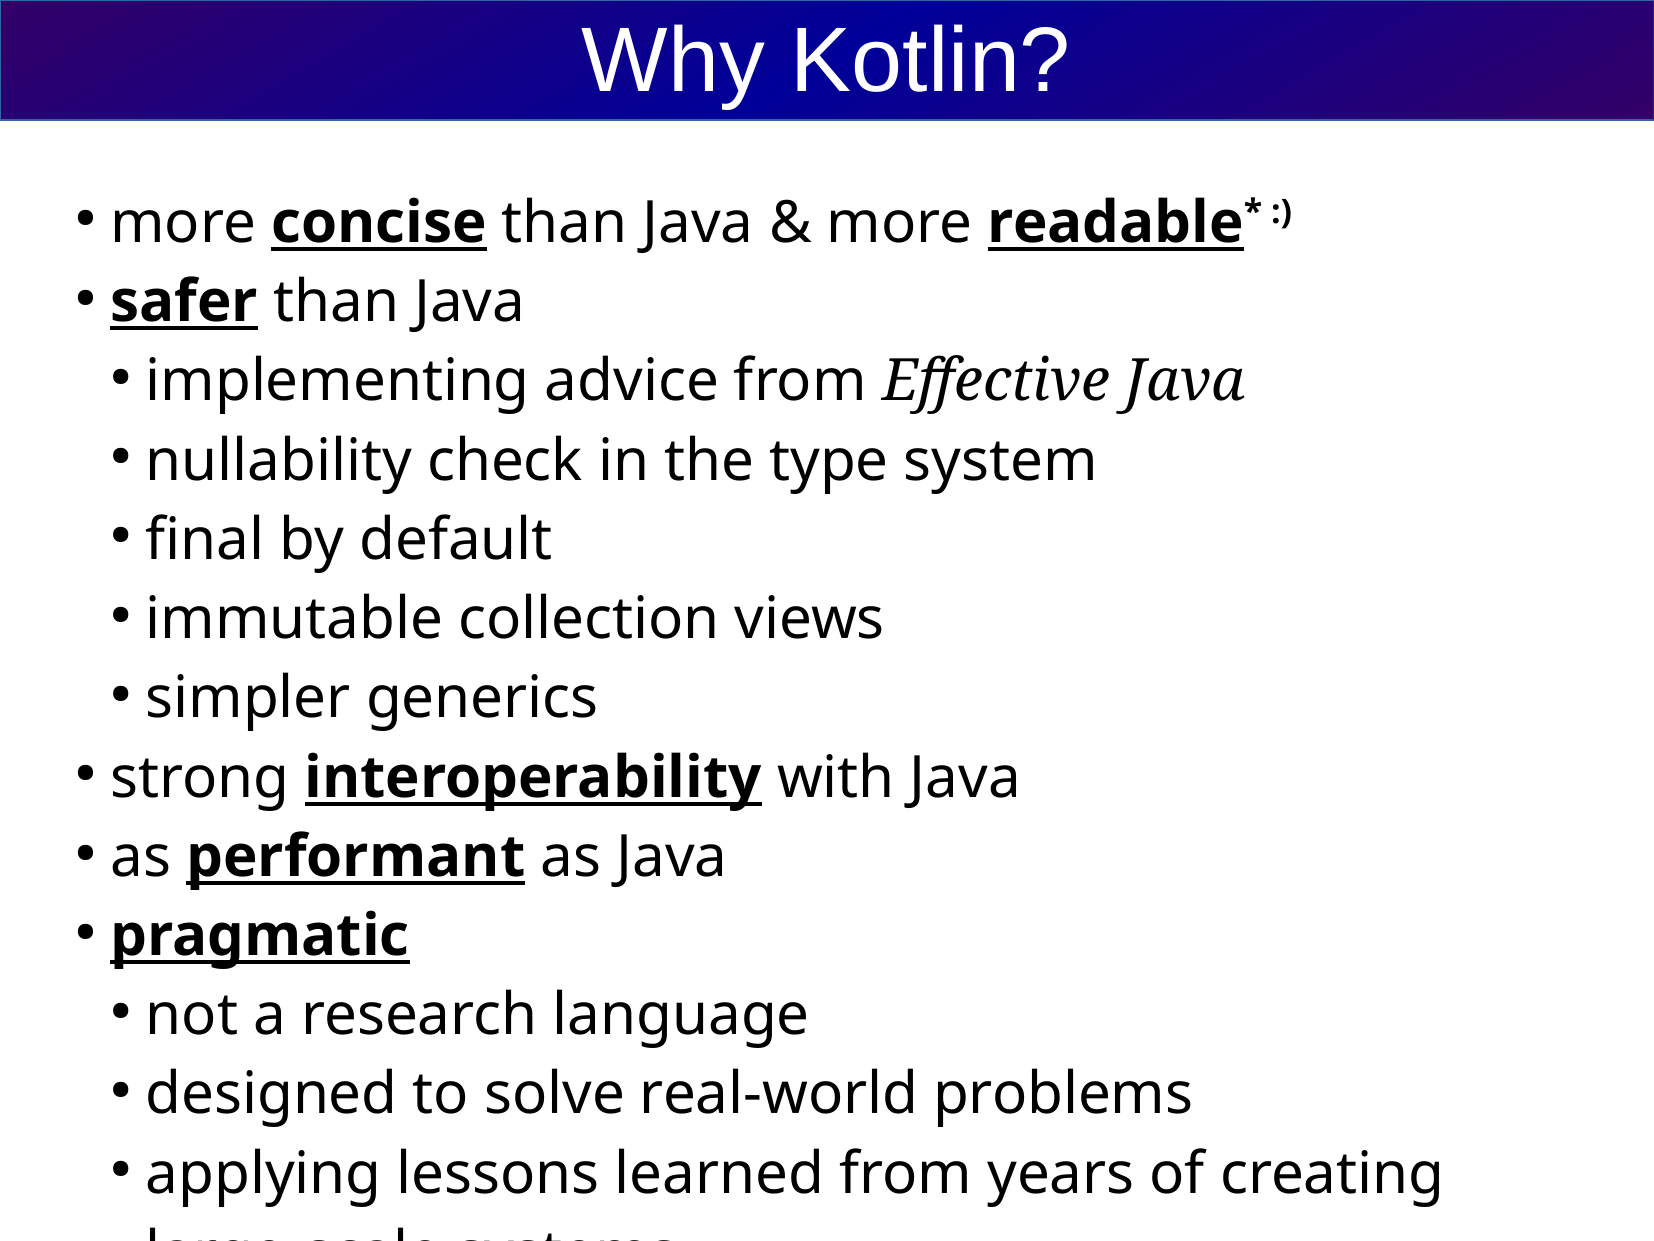

# Why Kotlin?
more concise than Java & more readable* :)
safer than Java
implementing advice from Effective Java
nullability check in the type system
final by default
immutable collection views
simpler generics
strong interoperability with Java
as performant as Java
pragmatic
not a research language
designed to solve real-world problems
applying lessons learned from years of creating large-scale systems